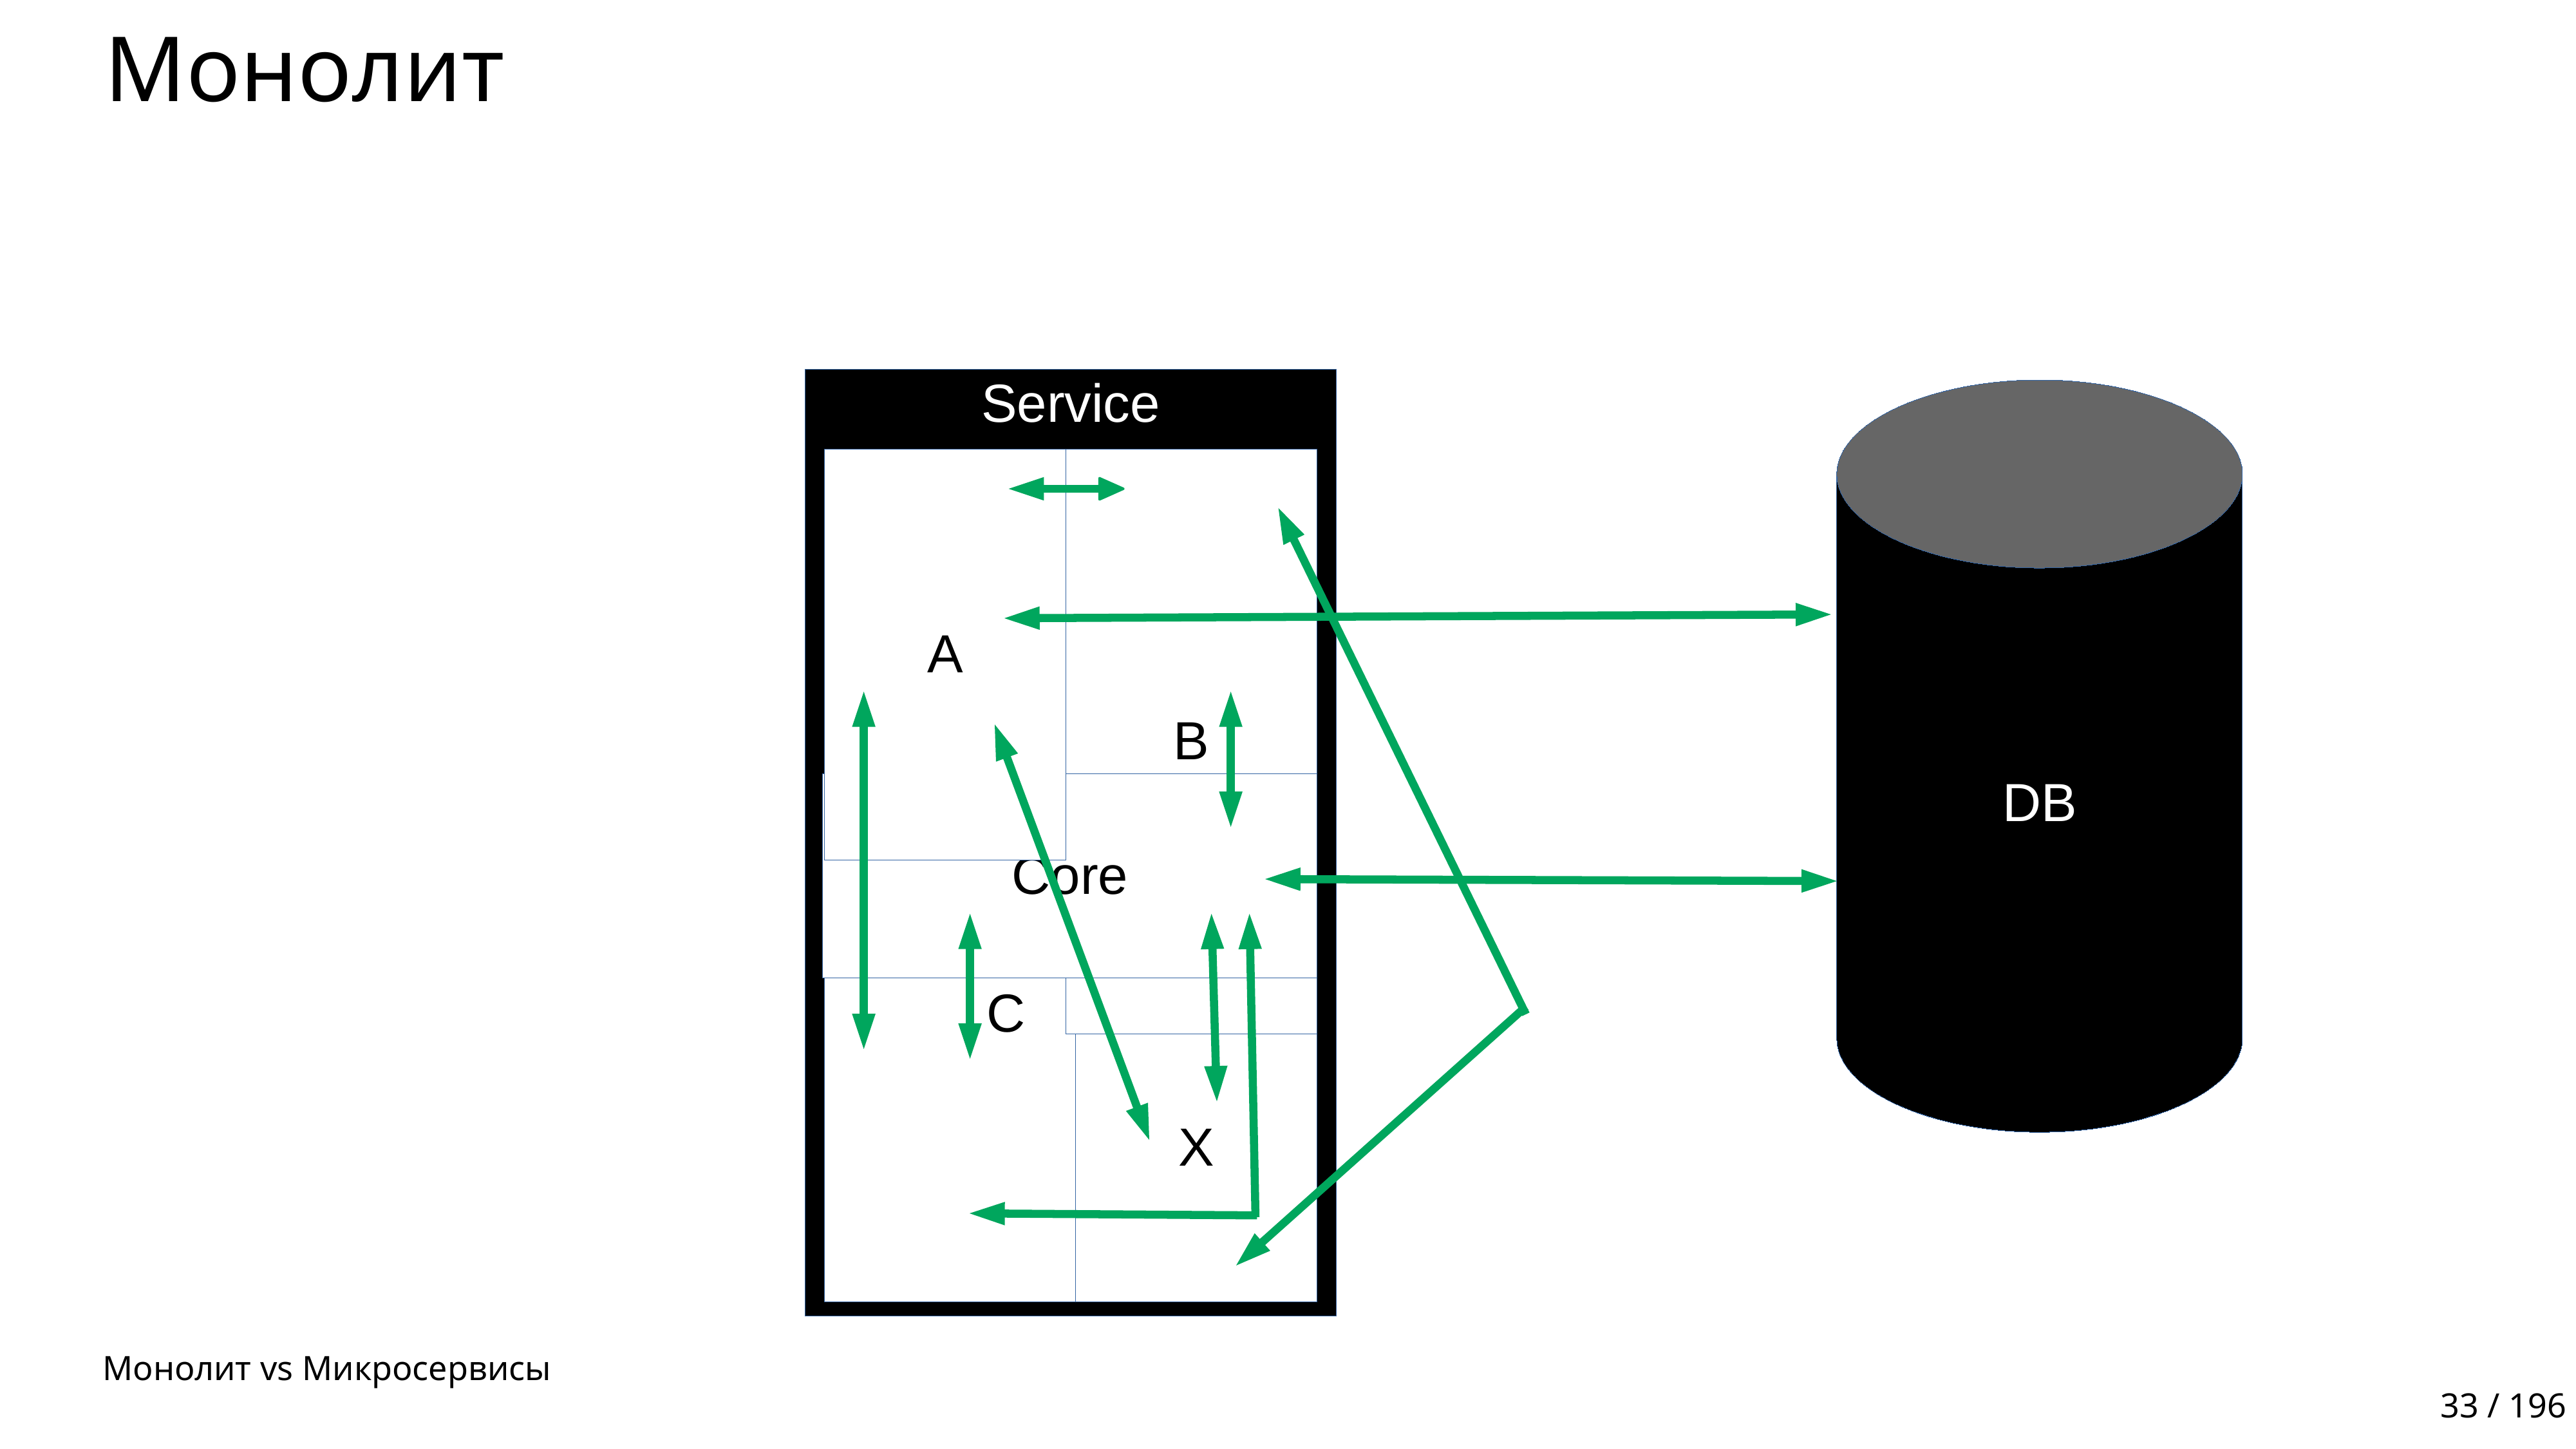

Монолит
Service
DB
A
B
C
Core
X
# Монолит vs Микросервисы